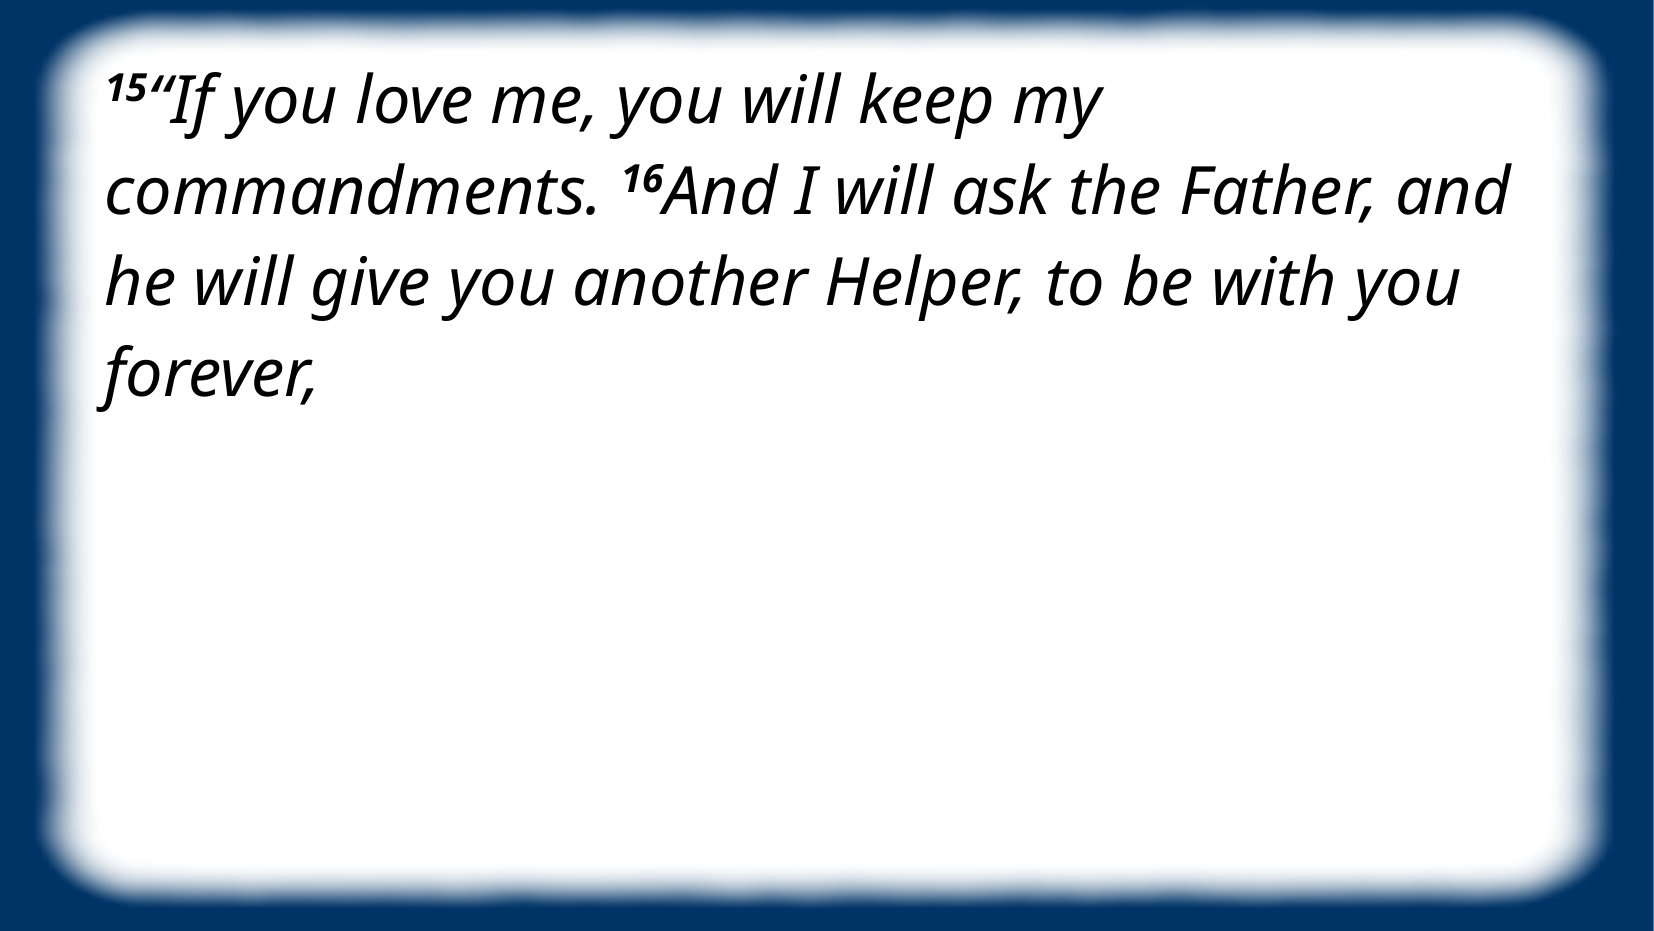

15“If you love me, you will keep my commandments. 16And I will ask the Father, and he will give you another Helper, to be with you forever,